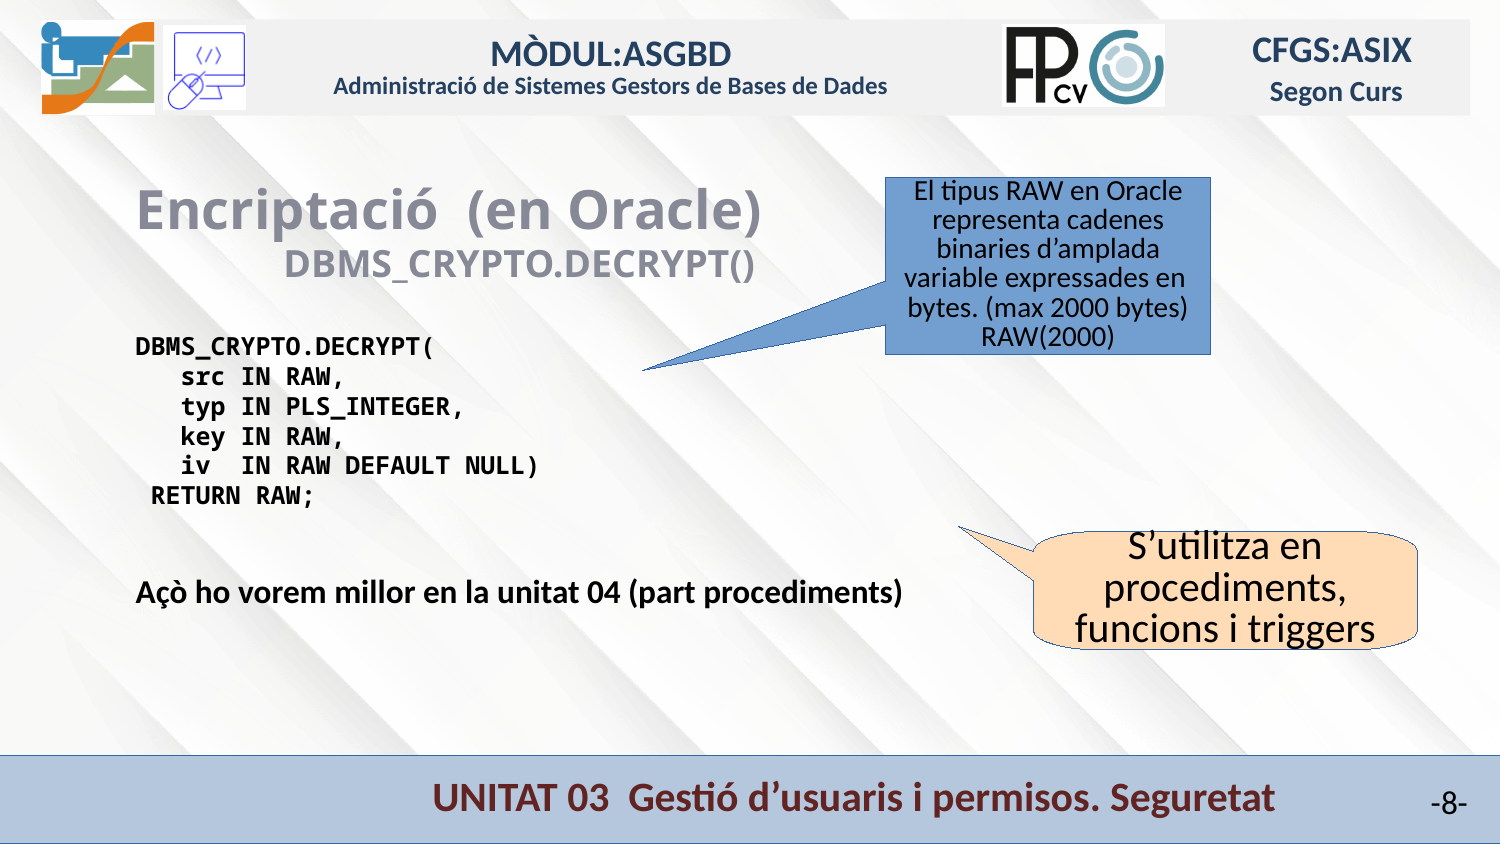

# Encriptació (en Oracle) DBMS_CRYPTO.DECRYPT() DBMS_CRYPTO.DECRYPT( src IN RAW, typ IN PLS_INTEGER, key IN RAW, iv IN RAW DEFAULT NULL) RETURN RAW; Açò ho vorem millor en la unitat 04 (part procediments)
El tipus RAW en Oracle representa cadenes binaries d’amplada variable expressades en bytes. (max 2000 bytes)
RAW(2000)
S’utilitza en procediments, funcions i triggers